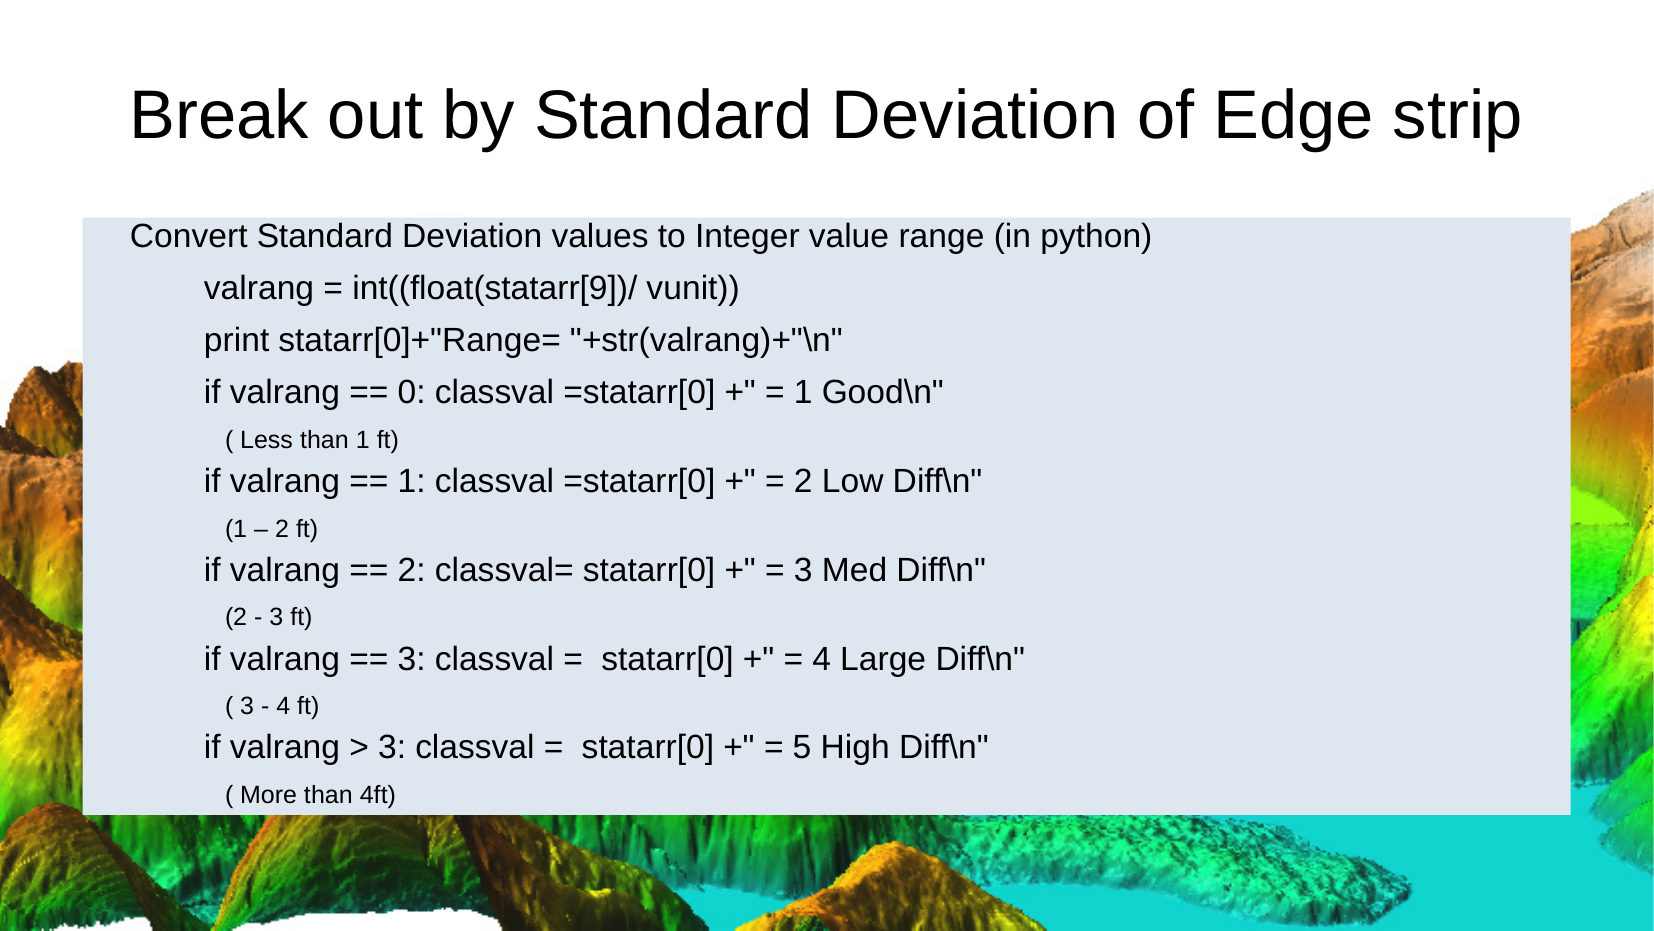

# Break out by Standard Deviation of Edge strip
Convert Standard Deviation values to Integer value range (in python)
 valrang = int((float(statarr[9])/ vunit))
 print statarr[0]+"Range= "+str(valrang)+"\n"
 if valrang == 0: classval =statarr[0] +" = 1 Good\n"
( Less than 1 ft)
 if valrang == 1: classval =statarr[0] +" = 2 Low Diff\n"
(1 – 2 ft)
 if valrang == 2: classval= statarr[0] +" = 3 Med Diff\n"
(2 - 3 ft)
 if valrang == 3: classval = statarr[0] +" = 4 Large Diff\n"
( 3 - 4 ft)
 if valrang > 3: classval = statarr[0] +" = 5 High Diff\n"
( More than 4ft)